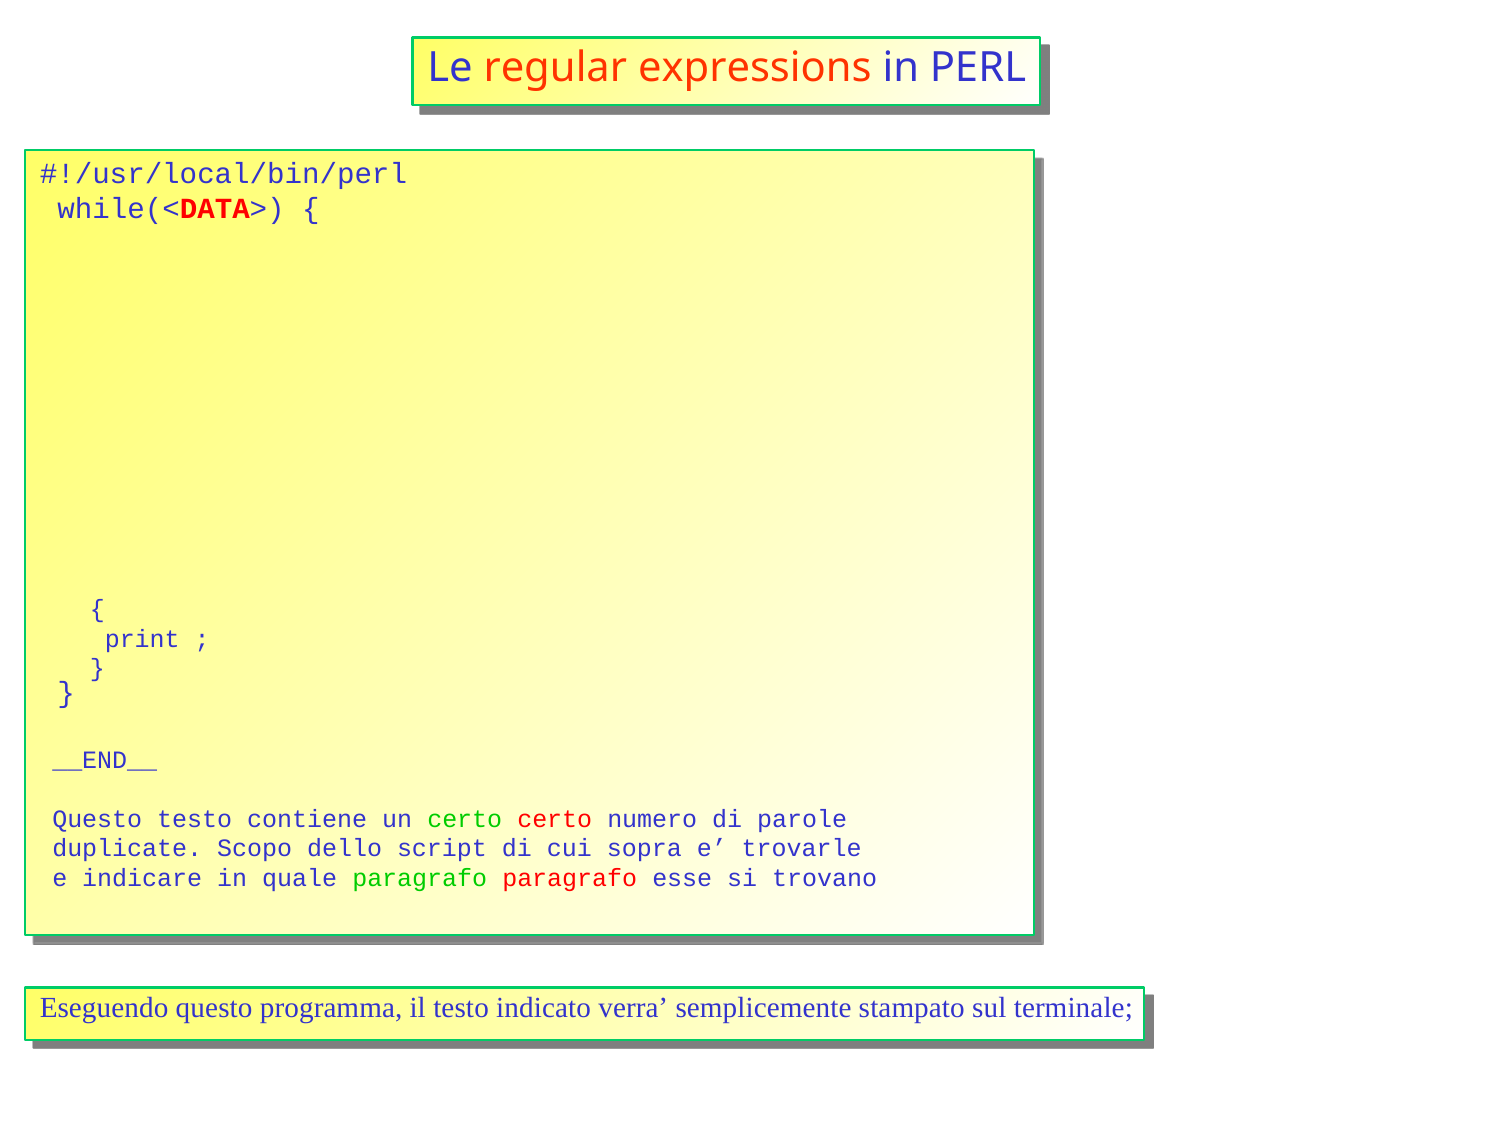

Le regular expressions in PERL
#!/usr/local/bin/perl
 while(<DATA>) {
 }
{
 print ;
}
__END__
Questo testo contiene un certo certo numero di parole
duplicate. Scopo dello script di cui sopra e’ trovarle
e indicare in quale paragrafo paragrafo esse si trovano
Eseguendo questo programma, il testo indicato verra’ semplicemente stampato sul terminale;